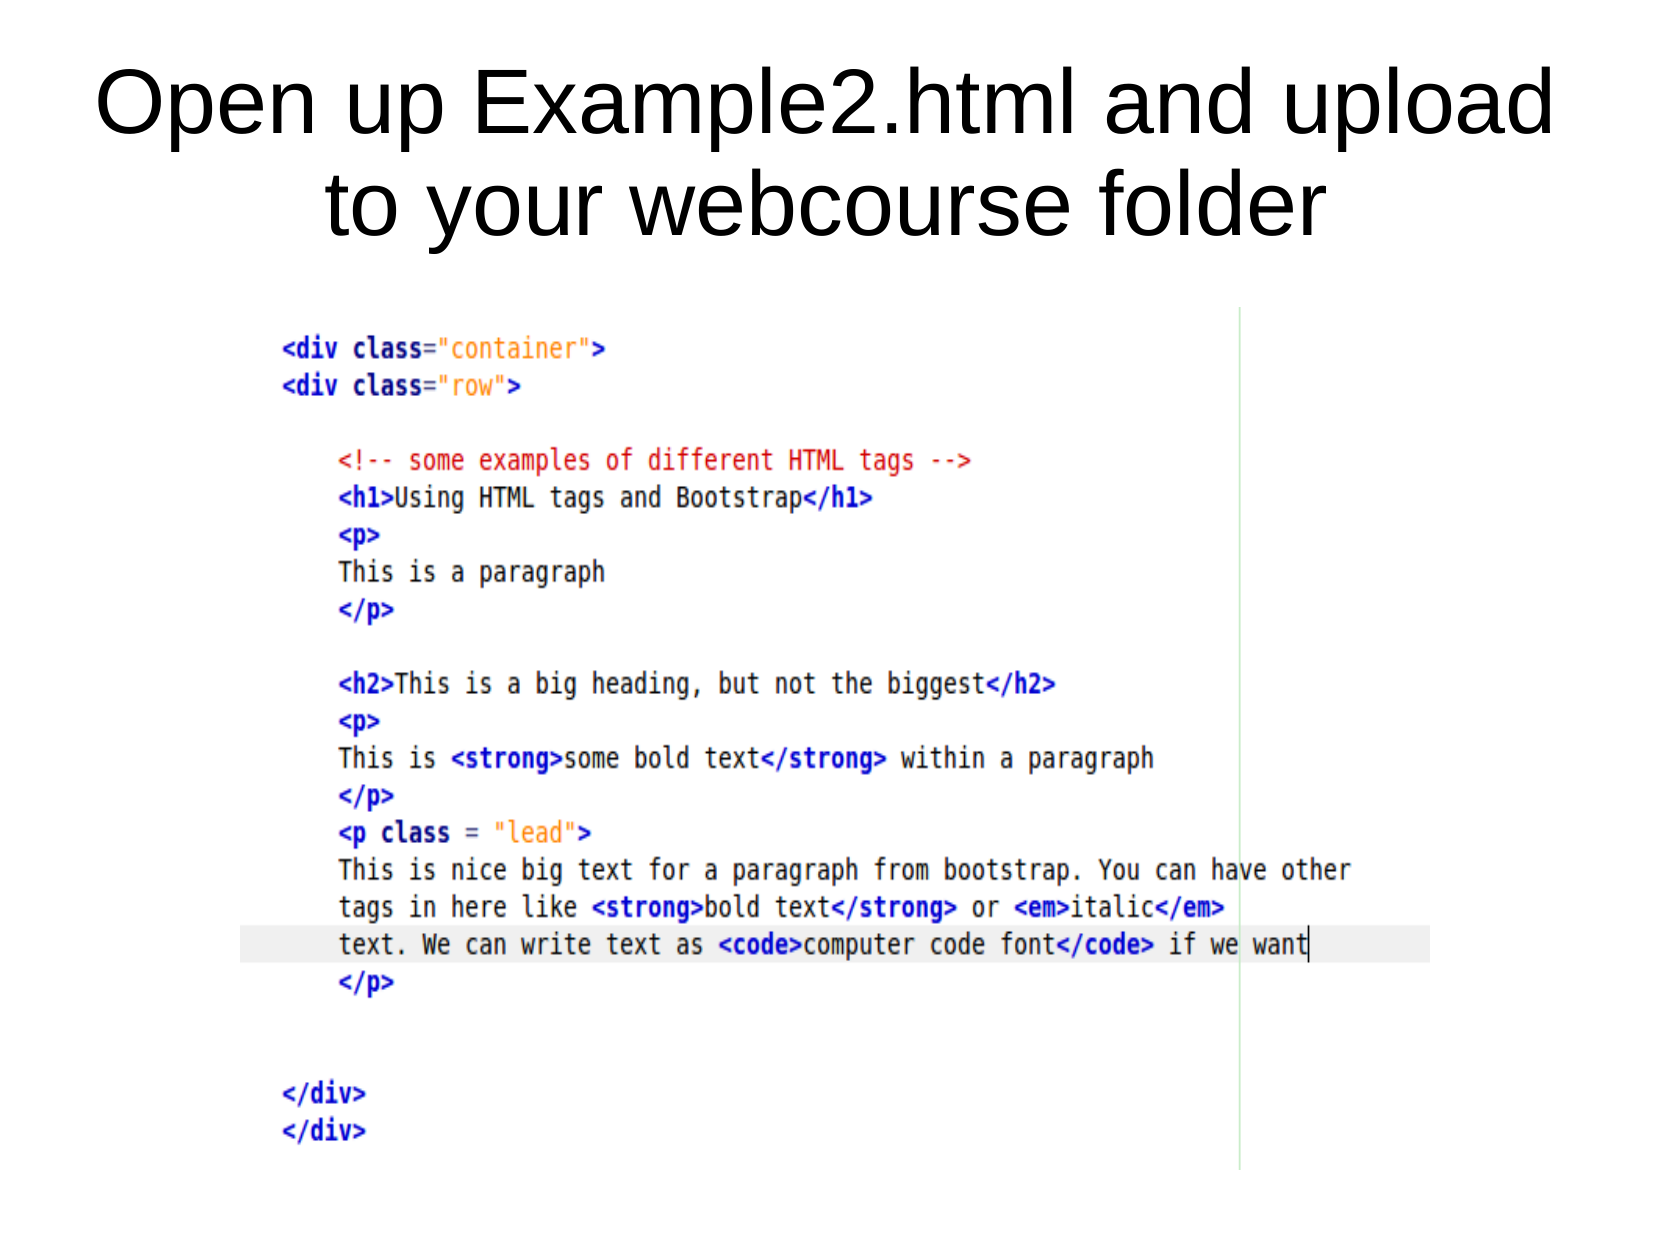

# Open up Example2.html and upload to your webcourse folder